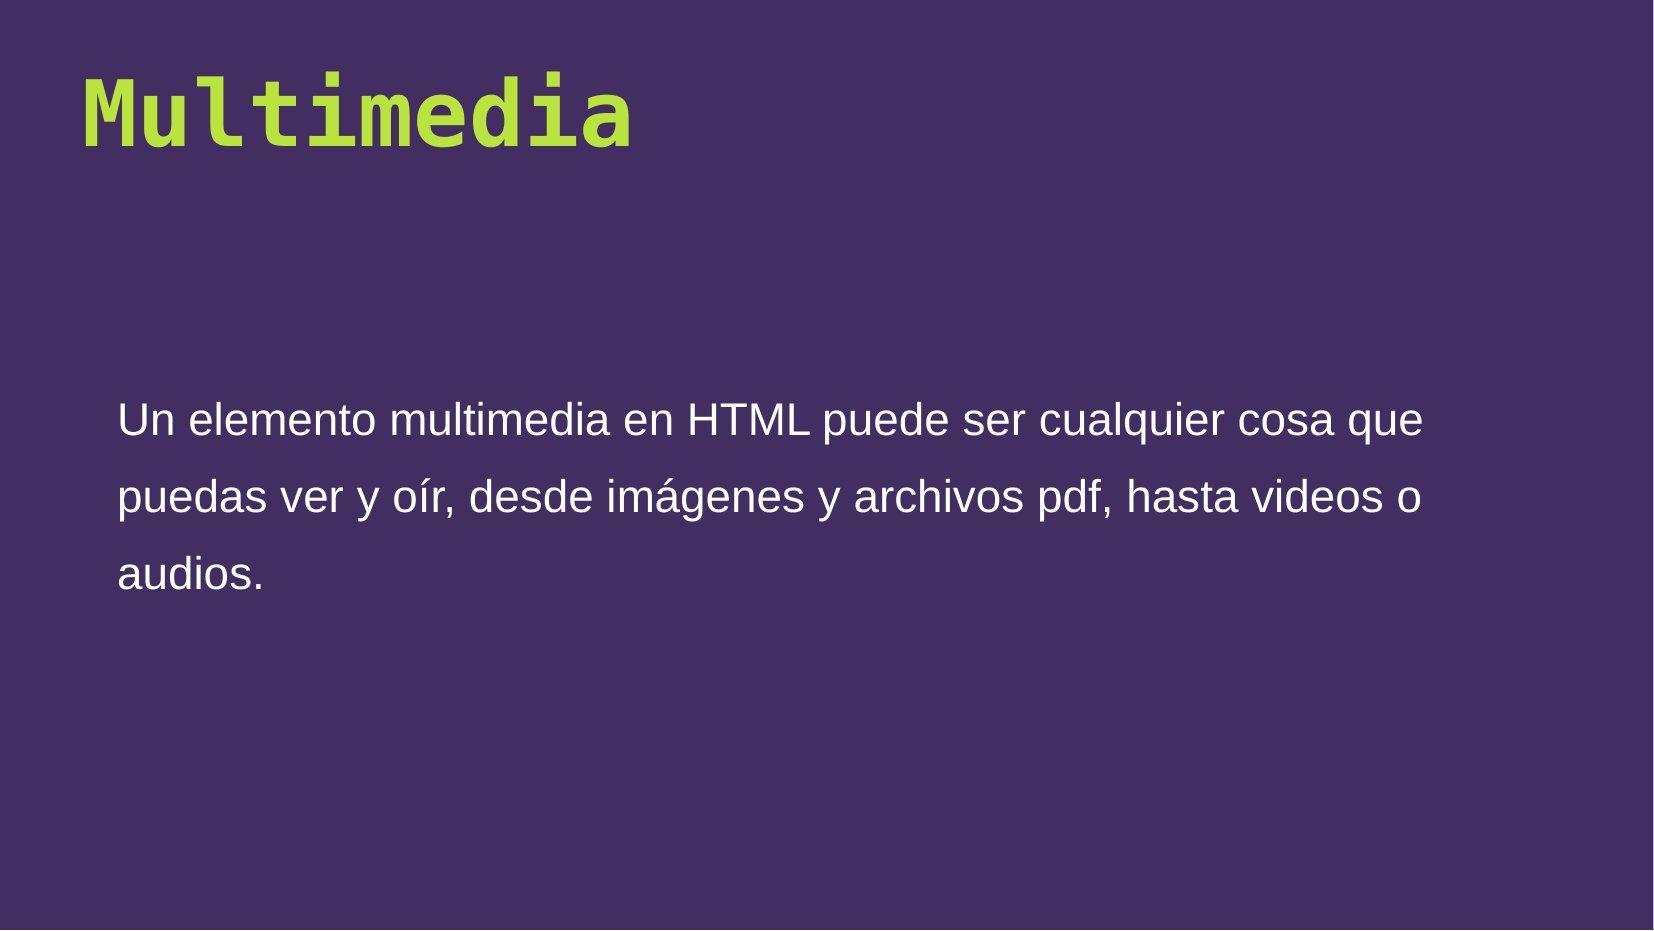

# Multimedia
Un elemento multimedia en HTML puede ser cualquier cosa que puedas ver y oír, desde imágenes y archivos pdf, hasta videos o audios.